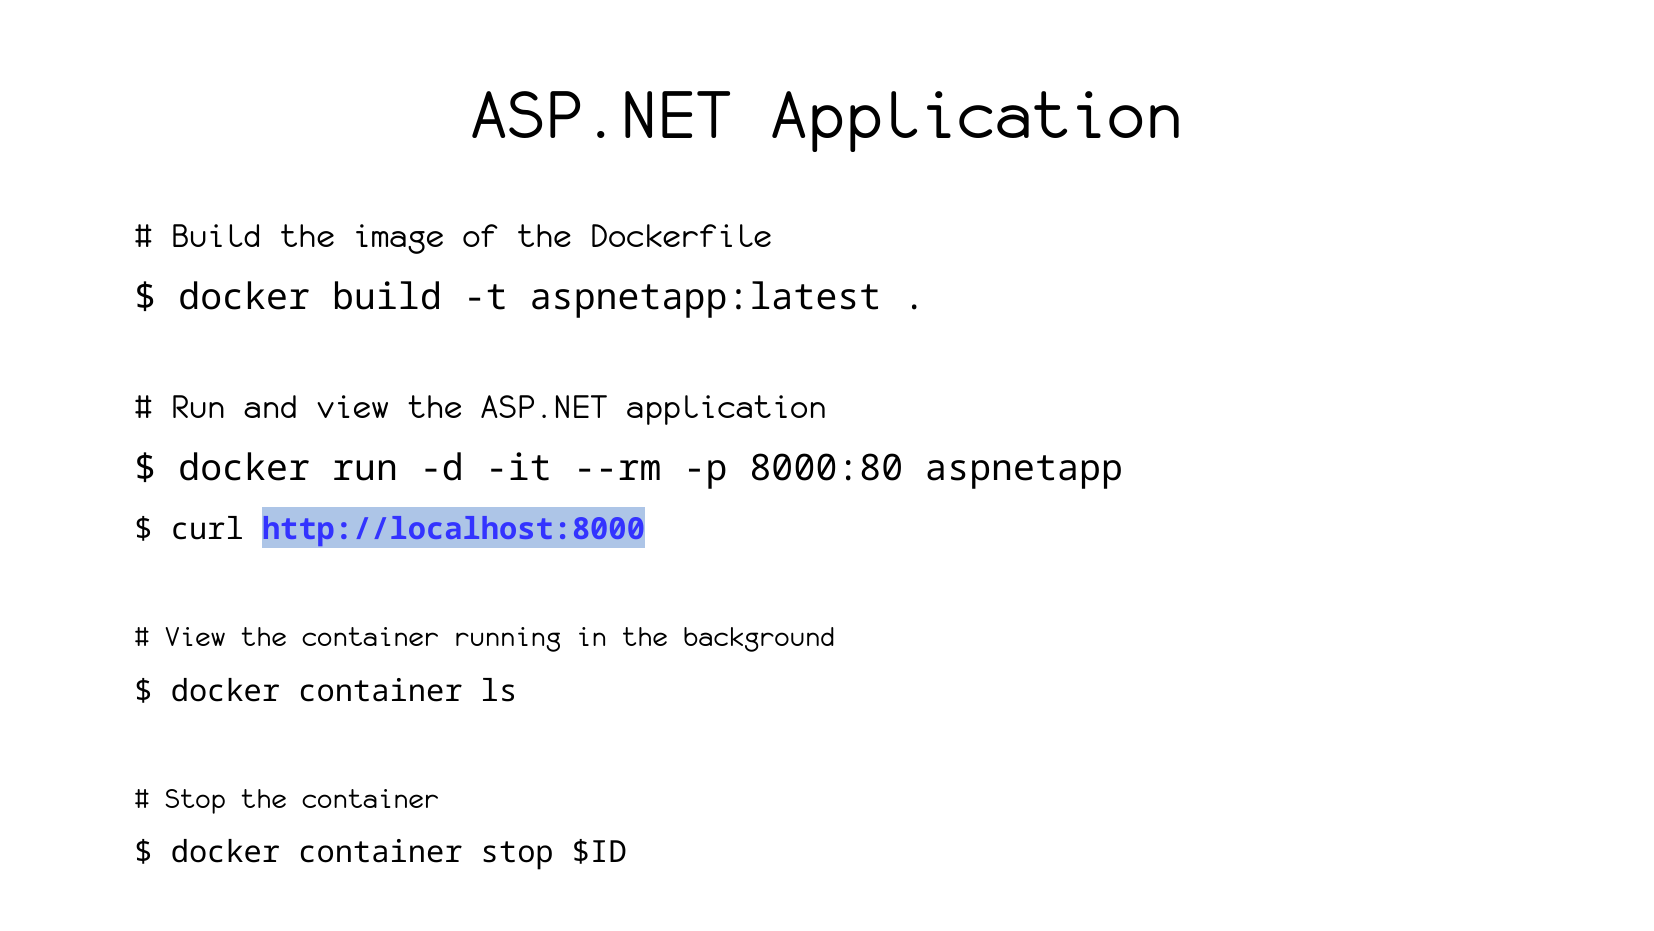

# ASP.NET Application
# Build the image of the Dockerfile
$ docker build -t aspnetapp:latest .
# Run and view the ASP.NET application
$ docker run -d -it --rm -p 8000:80 aspnetapp
$ curl http://localhost:8000
# View the container running in the background
$ docker container ls
# Stop the container
$ docker container stop $ID